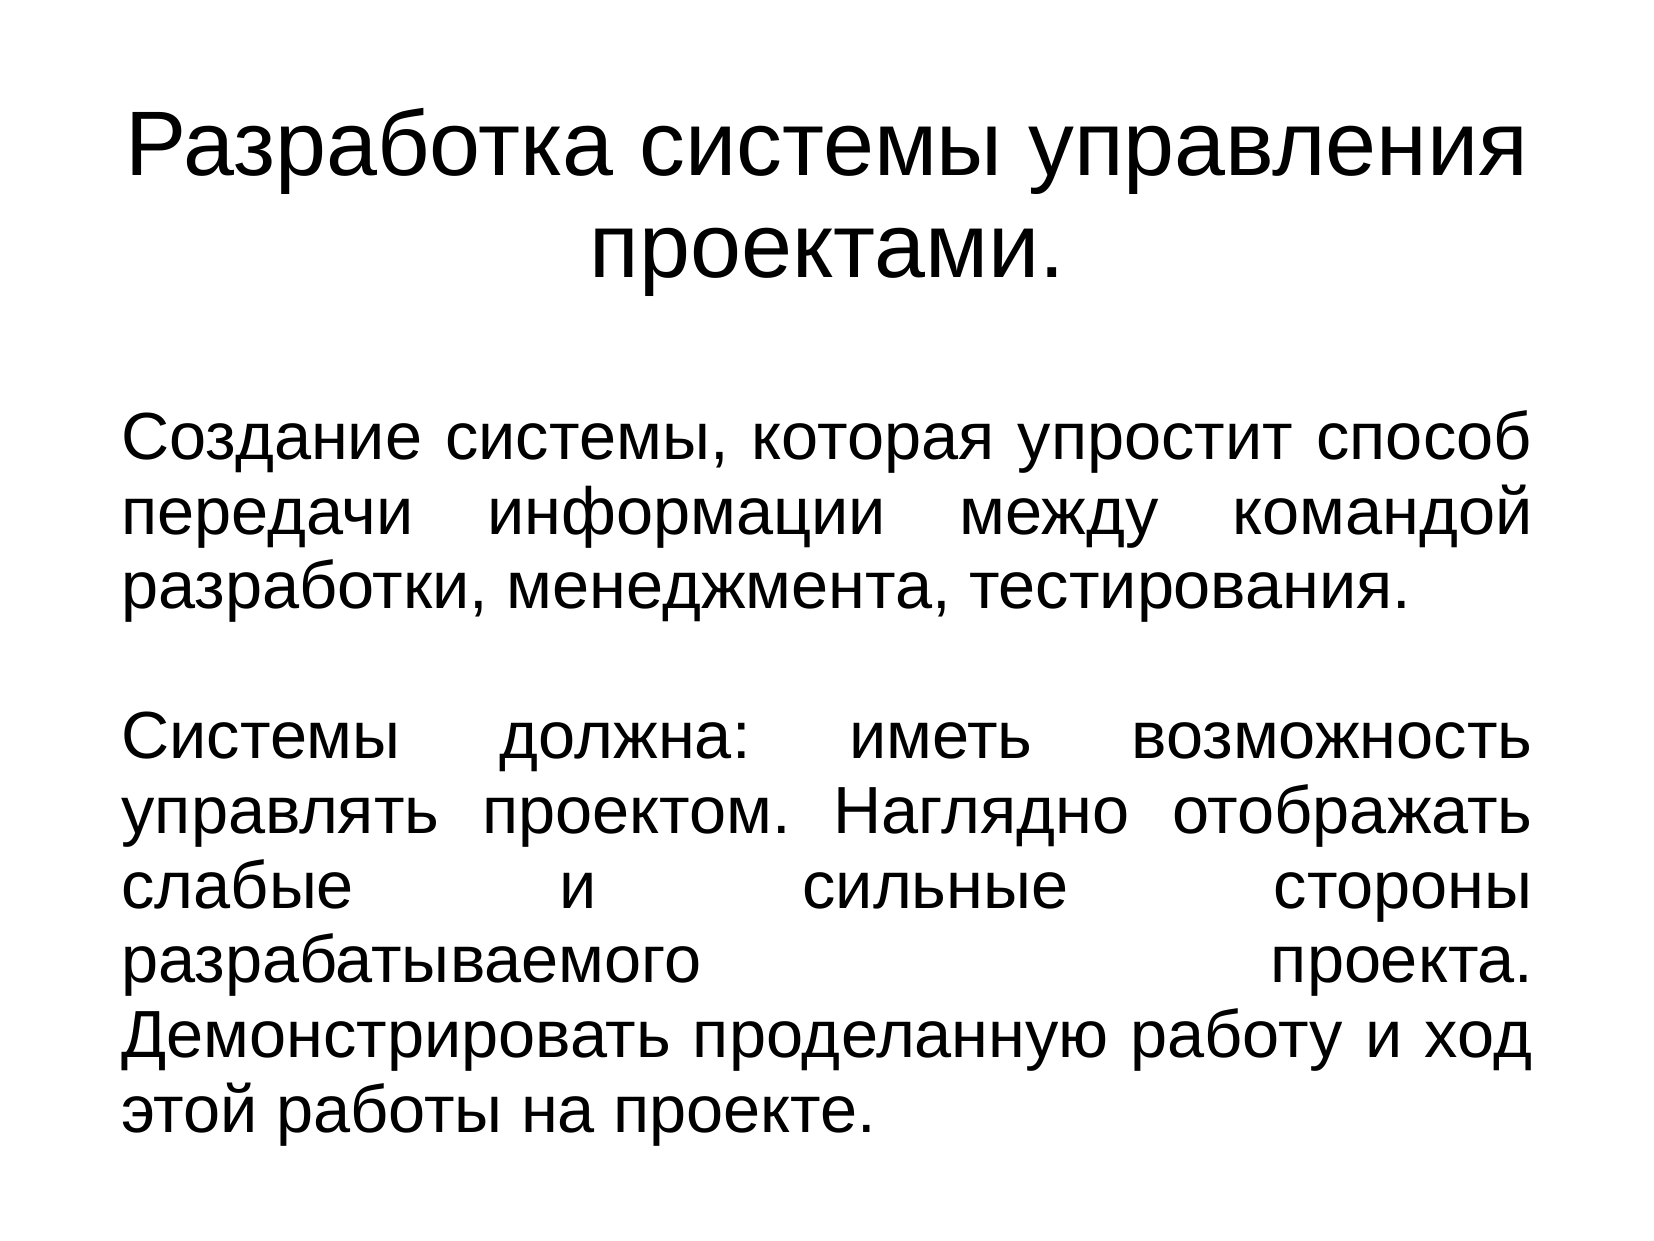

# Разработка системы управления проектами.
Создание системы, которая упростит способ передачи информации между командой разработки, менеджмента, тестирования.
Системы должна: иметь возможность управлять проектом. Наглядно отображать слабые и сильные стороны разрабатываемого проекта. Демонстрировать проделанную работу и ход этой работы на проекте.